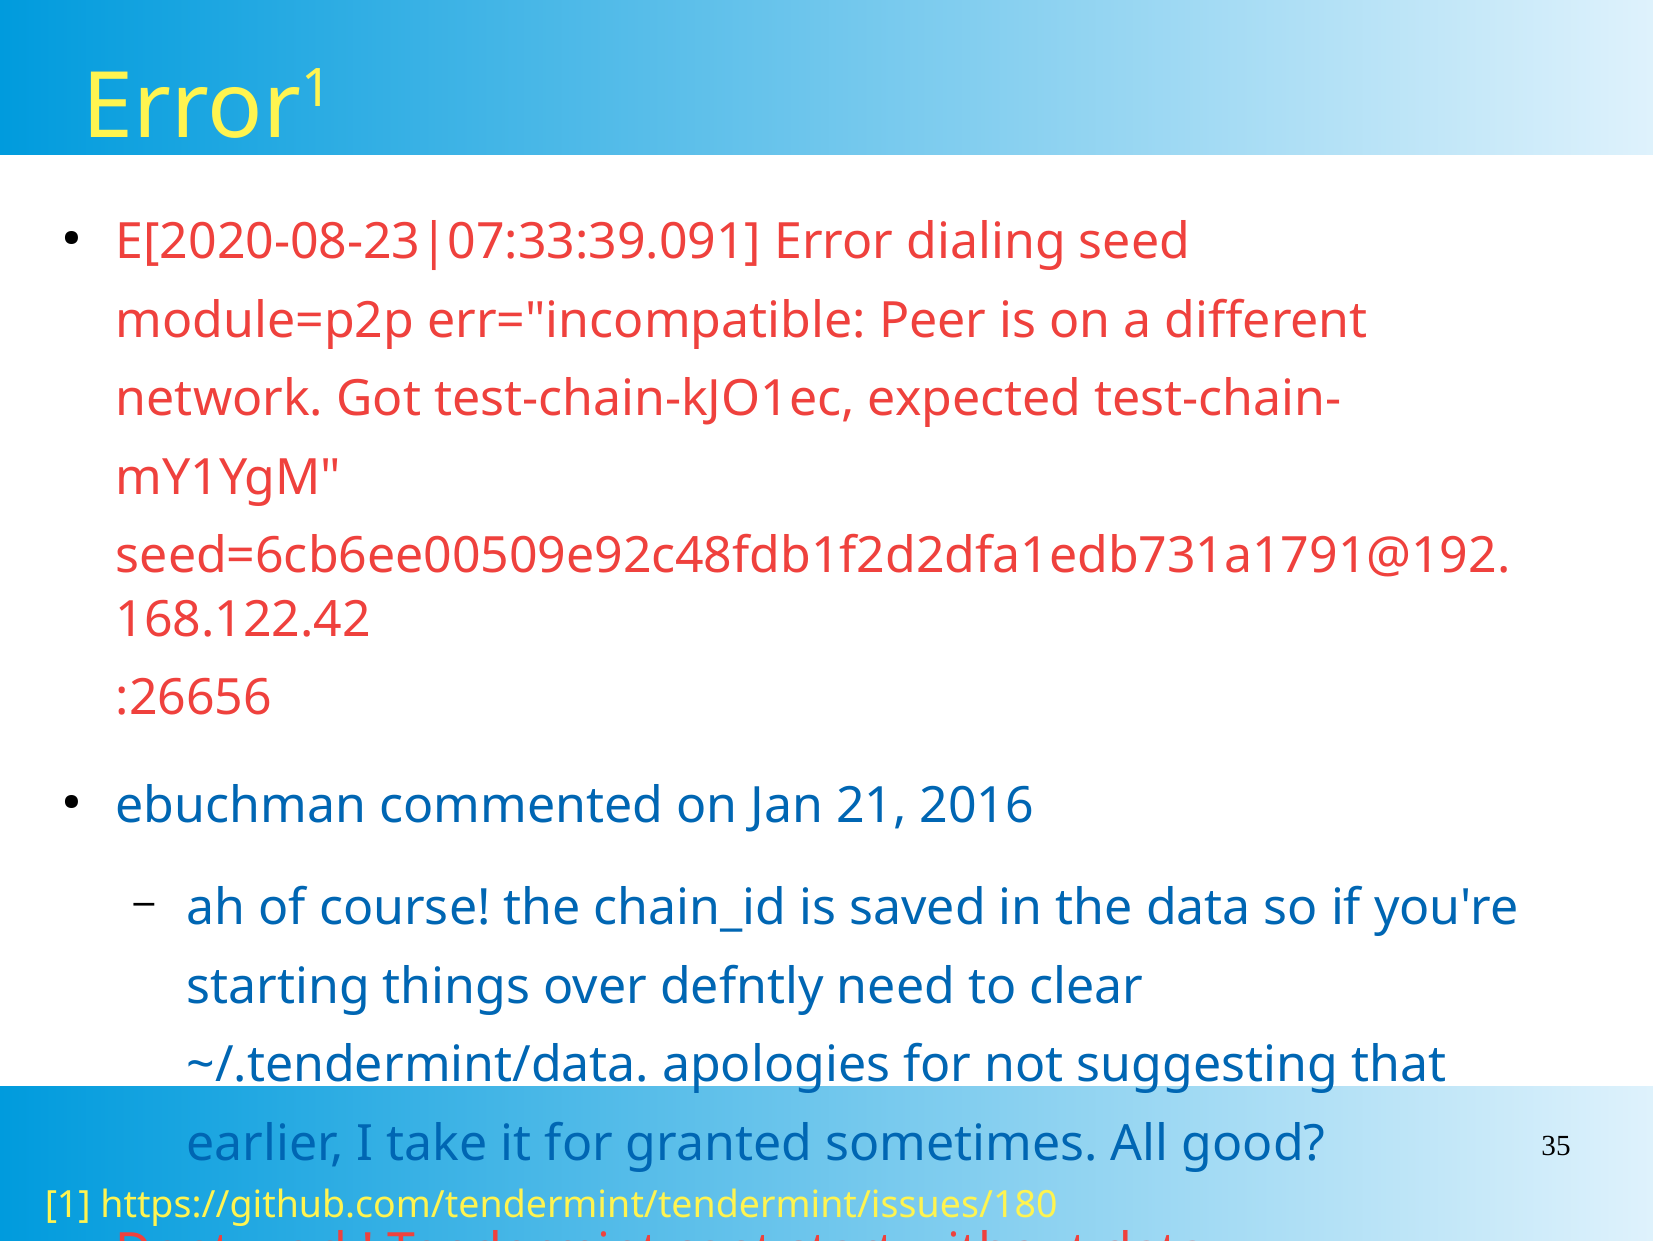

# Error1
E[2020-08-23|07:33:39.091] Error dialing seed module=p2p err="incompatible: Peer is on a different network. Got test-chain-kJO1ec, expected test-chain-mY1YgM" seed=6cb6ee00509e92c48fdb1f2d2dfa1edb731a1791@192.168.122.42:26656
ebuchman commented on Jan 21, 2016
ah of course! the chain_id is saved in the data so if you're starting things over defntly need to clear ~/.tendermint/data. apologies for not suggesting that earlier, I take it for granted sometimes. All good?
Dont work! Tendermint cant start without data.
35
[1] https://github.com/tendermint/tendermint/issues/180